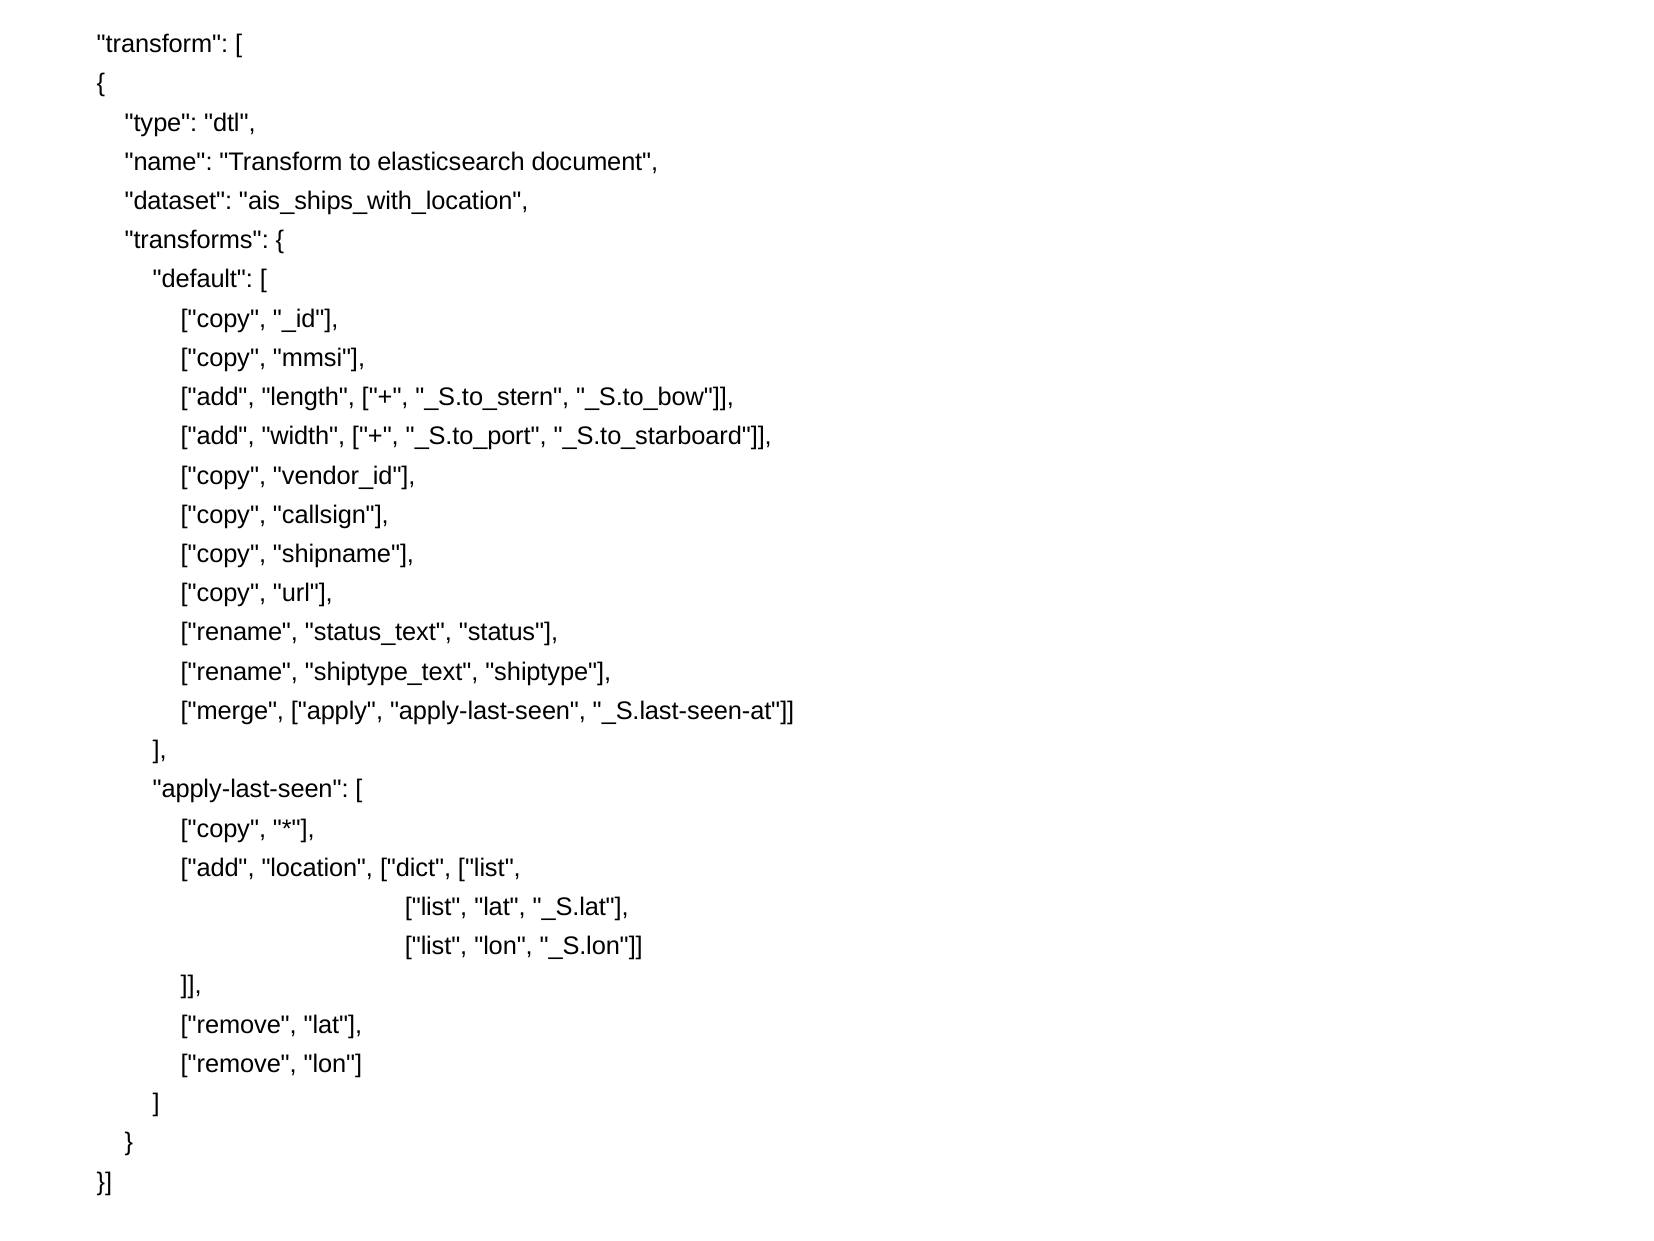

# "transform": [
 {
 "type": "dtl",
 "name": "Transform to elasticsearch document",
 "dataset": "ais_ships_with_location",
 "transforms": {
 "default": [
 ["copy", "_id"],
 ["copy", "mmsi"],
 ["add", "length", ["+", "_S.to_stern", "_S.to_bow"]],
 ["add", "width", ["+", "_S.to_port", "_S.to_starboard"]],
 ["copy", "vendor_id"],
 ["copy", "callsign"],
 ["copy", "shipname"],
 ["copy", "url"],
 ["rename", "status_text", "status"],
 ["rename", "shiptype_text", "shiptype"],
 ["merge", ["apply", "apply-last-seen", "_S.last-seen-at"]]
 ],
 "apply-last-seen": [
 ["copy", "*"],
 ["add", "location", ["dict", ["list",
 ["list", "lat", "_S.lat"],
 ["list", "lon", "_S.lon"]]
 ]],
 ["remove", "lat"],
 ["remove", "lon"]
 ]
 }
 }]